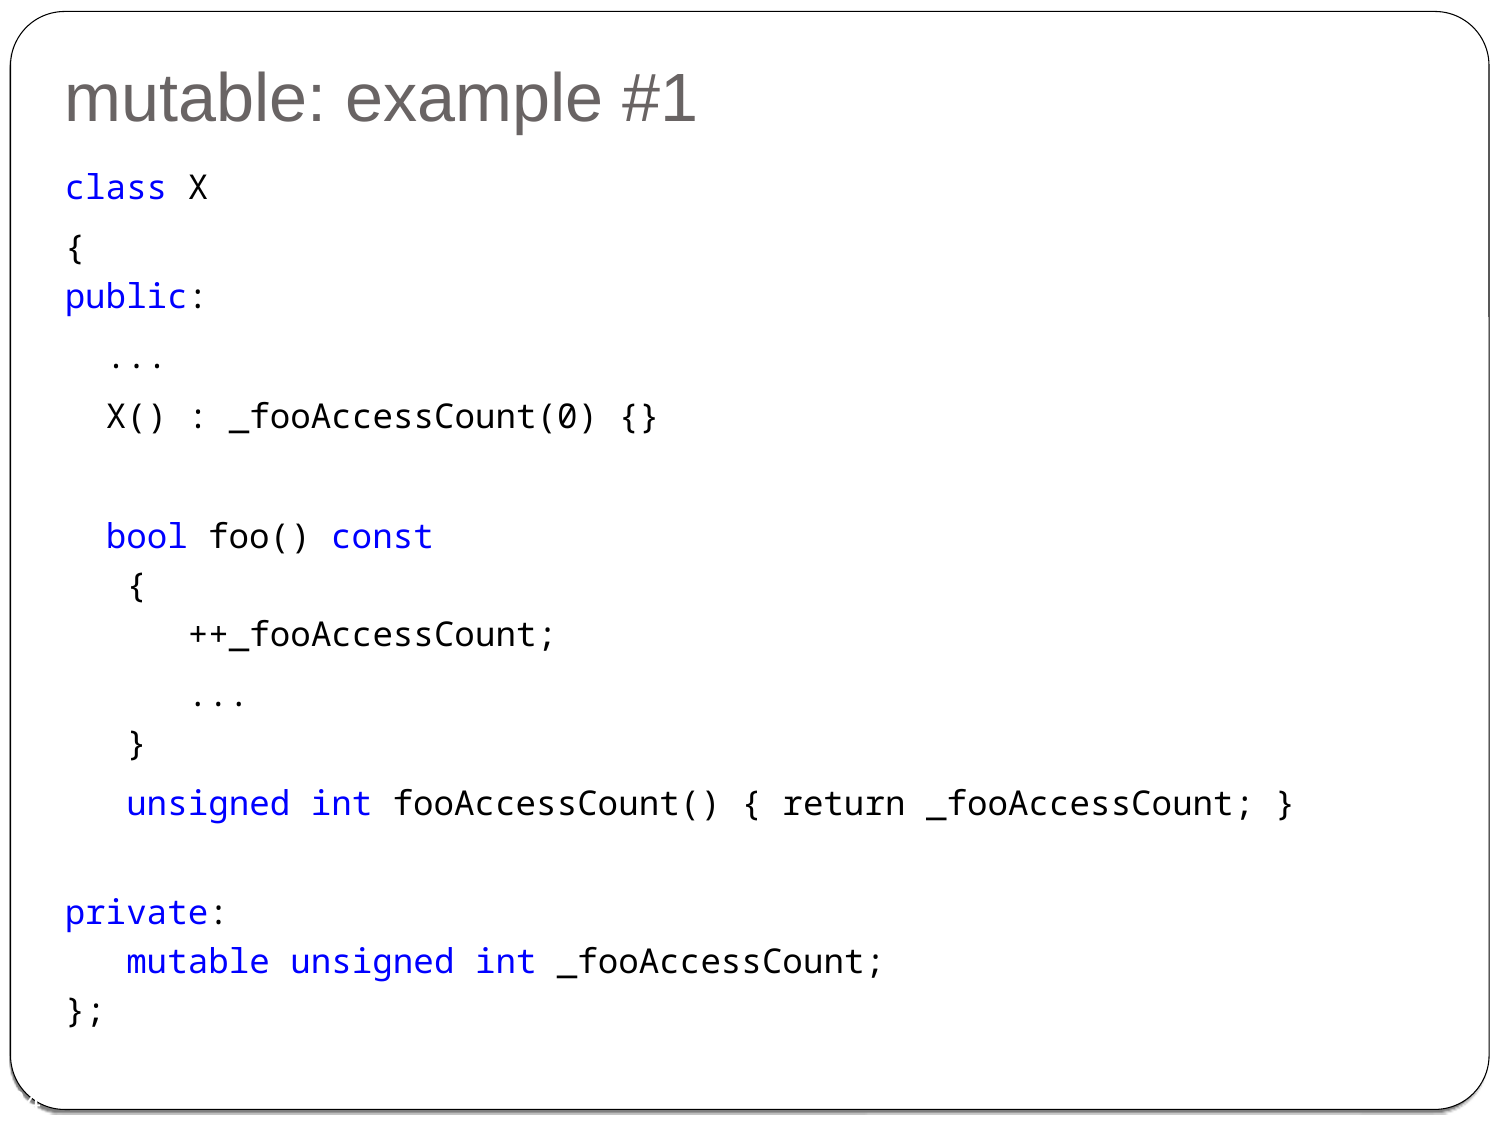

# mutable: example #1
class X
{
public:
 ...
 X() : _fooAccessCount(0) {}
  bool foo() const
   {
      ++_fooAccessCount;
 ...
   }
 unsigned int fooAccessCount() { return _fooAccessCount; }
private:
   mutable unsigned int _fooAccessCount;
};